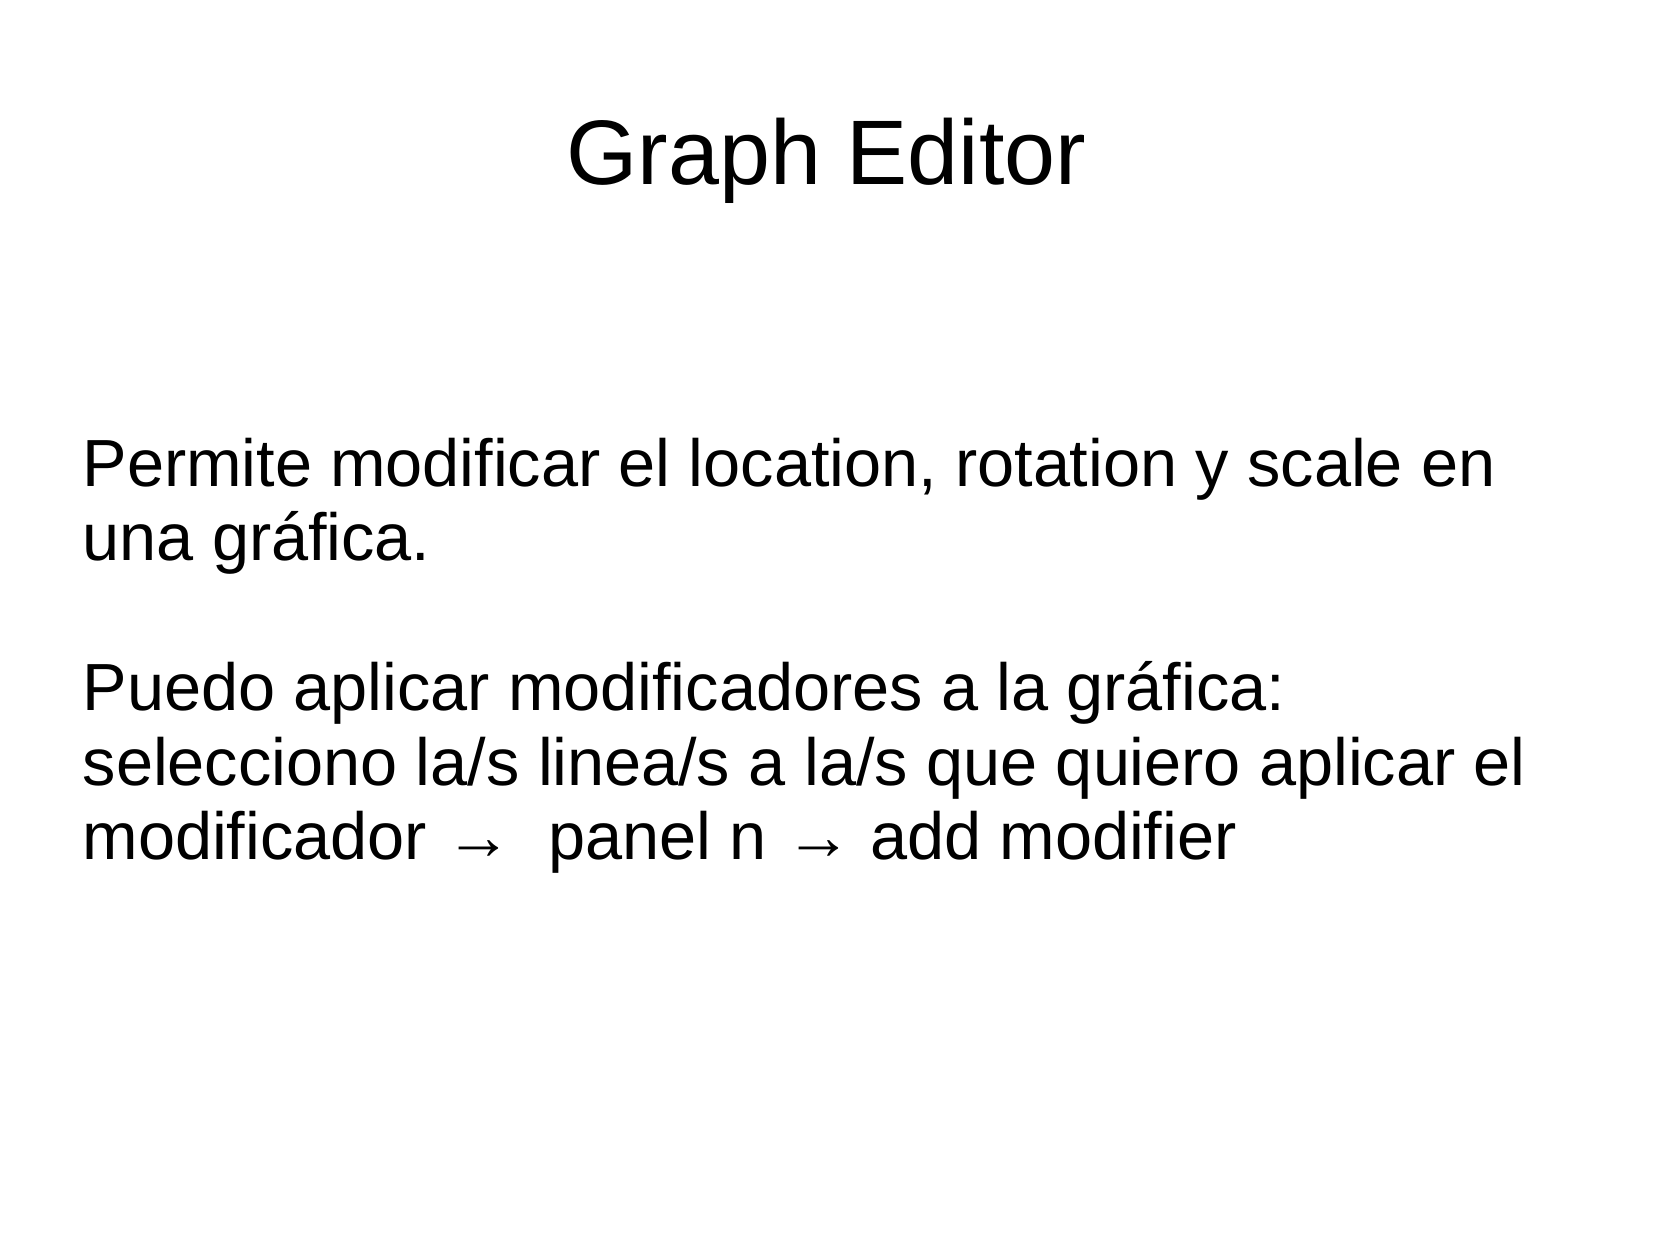

# Graph Editor
Permite modificar el location, rotation y scale en una gráfica.
Puedo aplicar modificadores a la gráfica: selecciono la/s linea/s a la/s que quiero aplicar el modificador → panel n → add modifier